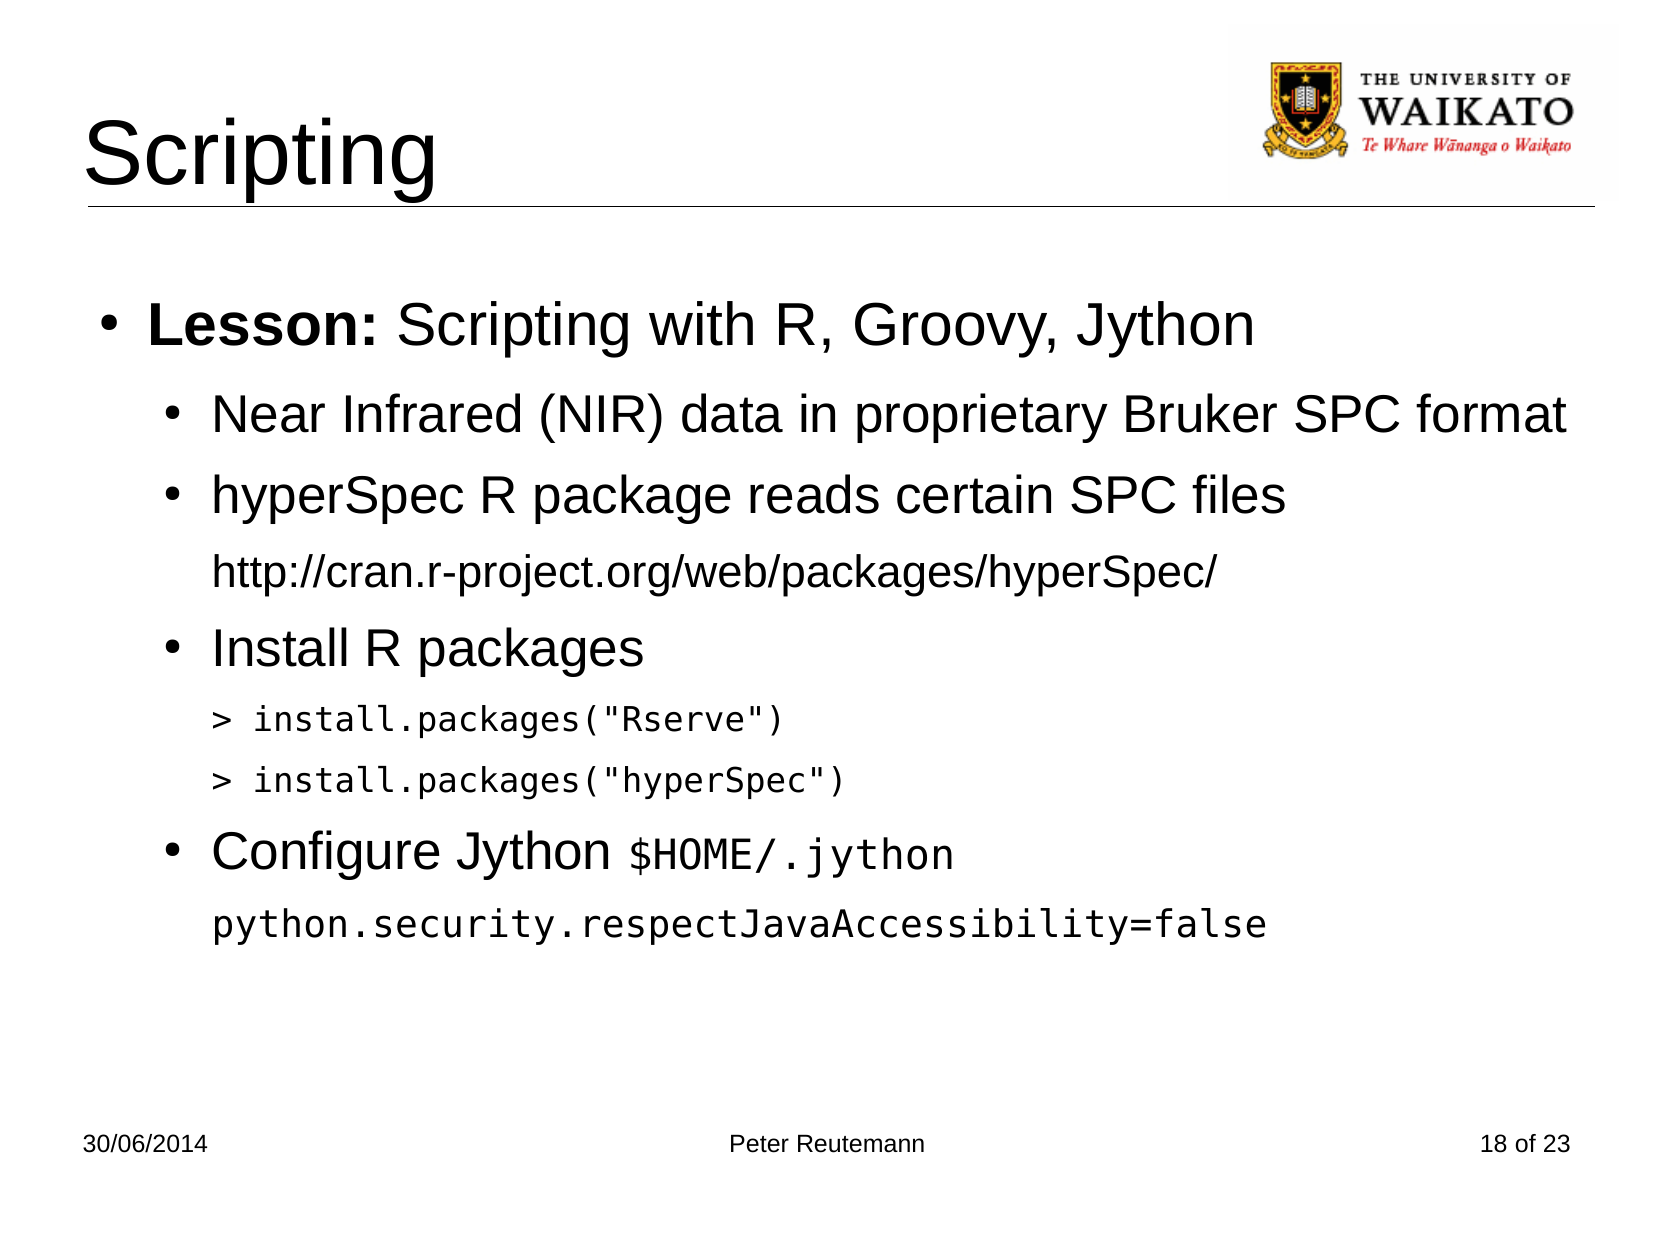

# Scripting
Lesson: Scripting with R, Groovy, Jython
Near Infrared (NIR) data in proprietary Bruker SPC format
hyperSpec R package reads certain SPC files
http://cran.r-project.org/web/packages/hyperSpec/
Install R packages
> install.packages("Rserve")
> install.packages("hyperSpec")
Configure Jython $HOME/.jython
python.security.respectJavaAccessibility=false
30/06/2014
Peter Reutemann
18